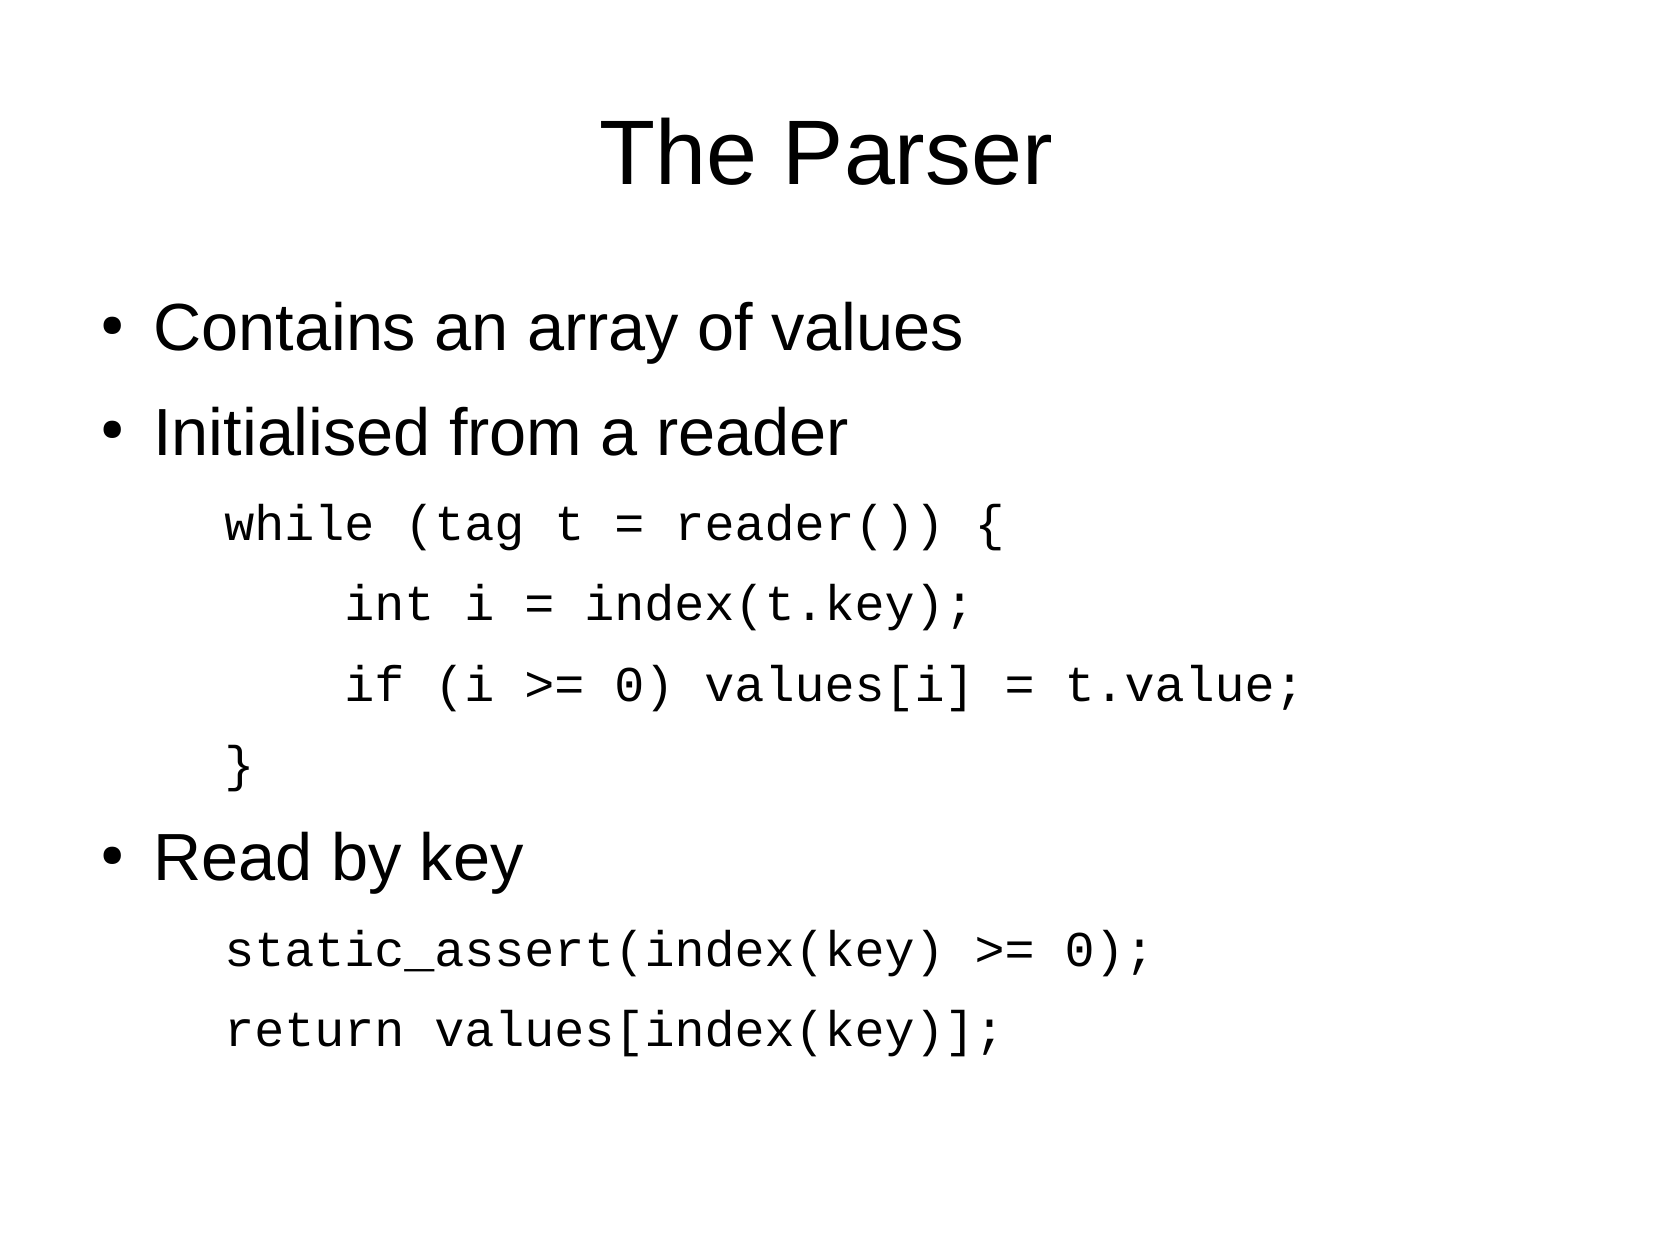

# The Parser
Contains an array of values
Initialised from a reader
while (tag t = reader()) {
 int i = index(t.key);
 if (i >= 0) values[i] = t.value;
}
Read by key
static_assert(index(key) >= 0);
return values[index(key)];